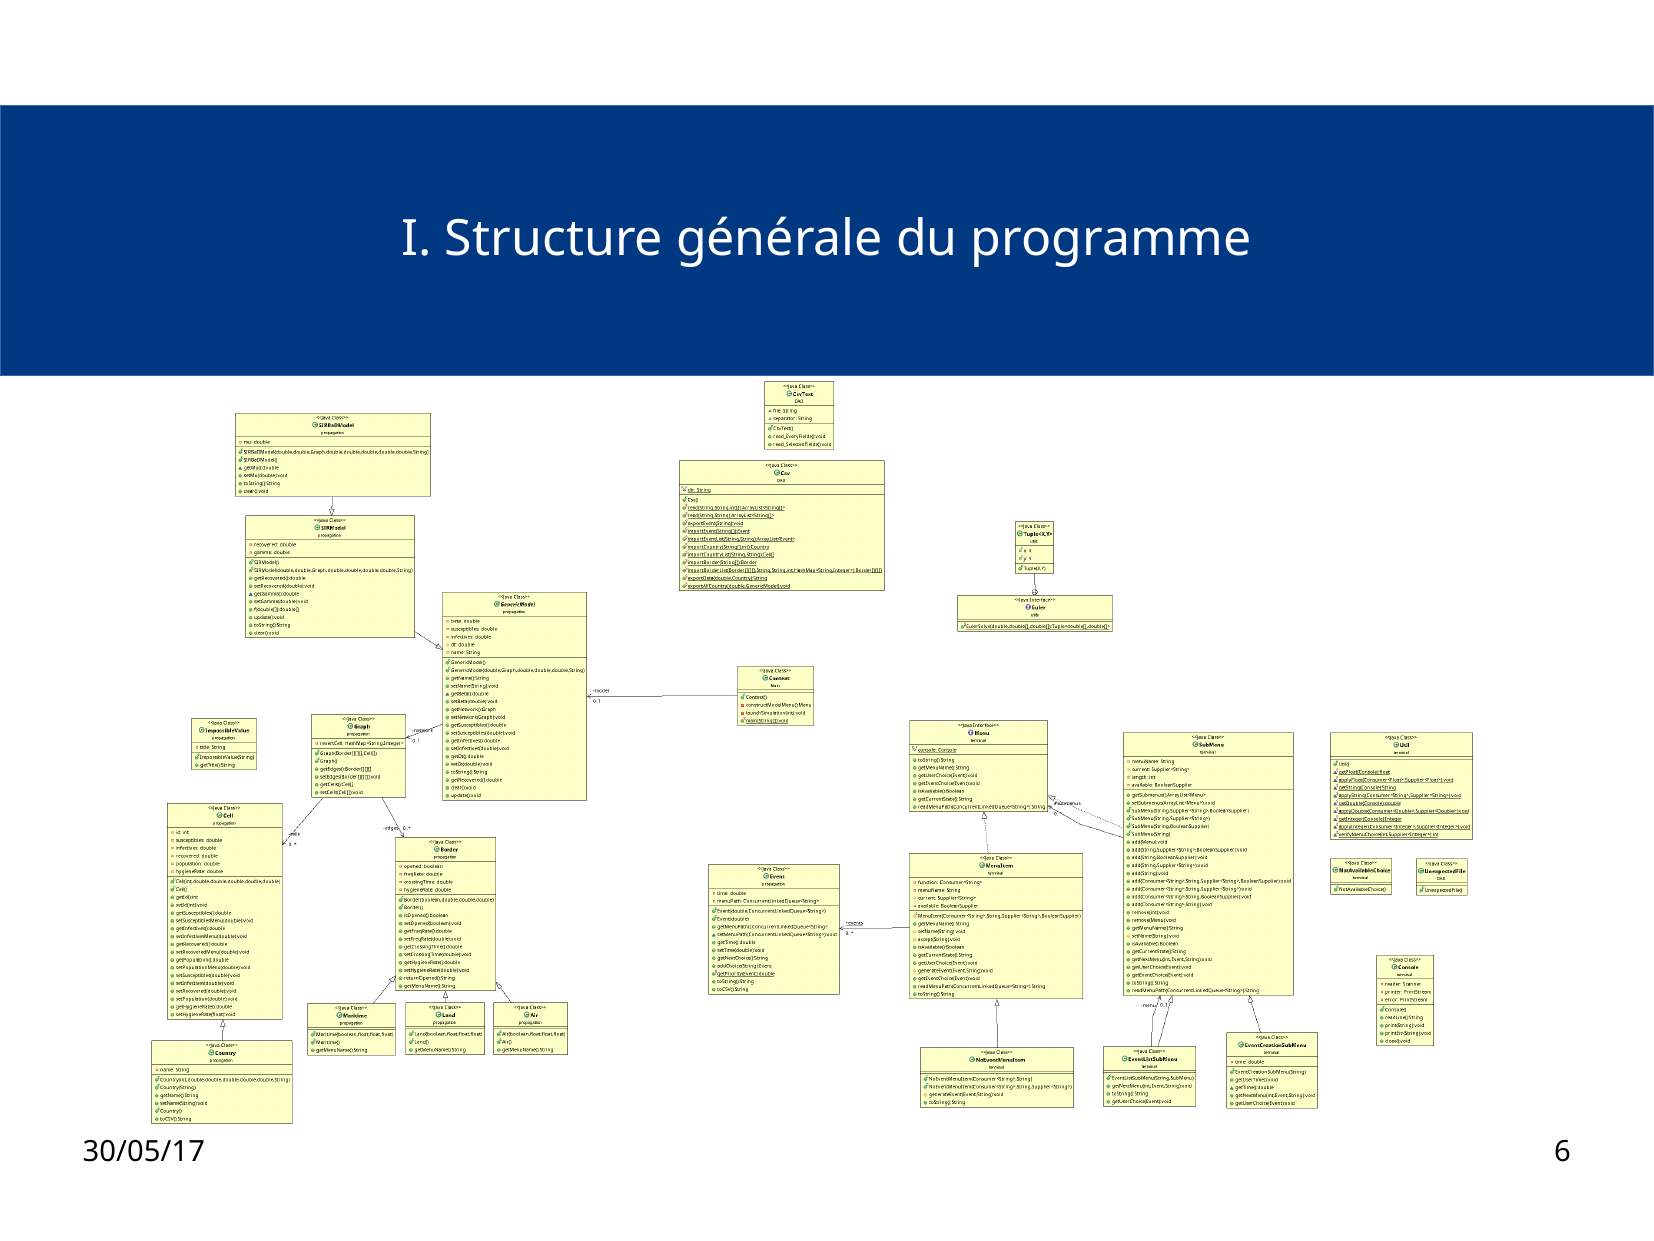

I. Structure générale du programme
30/05/17
6